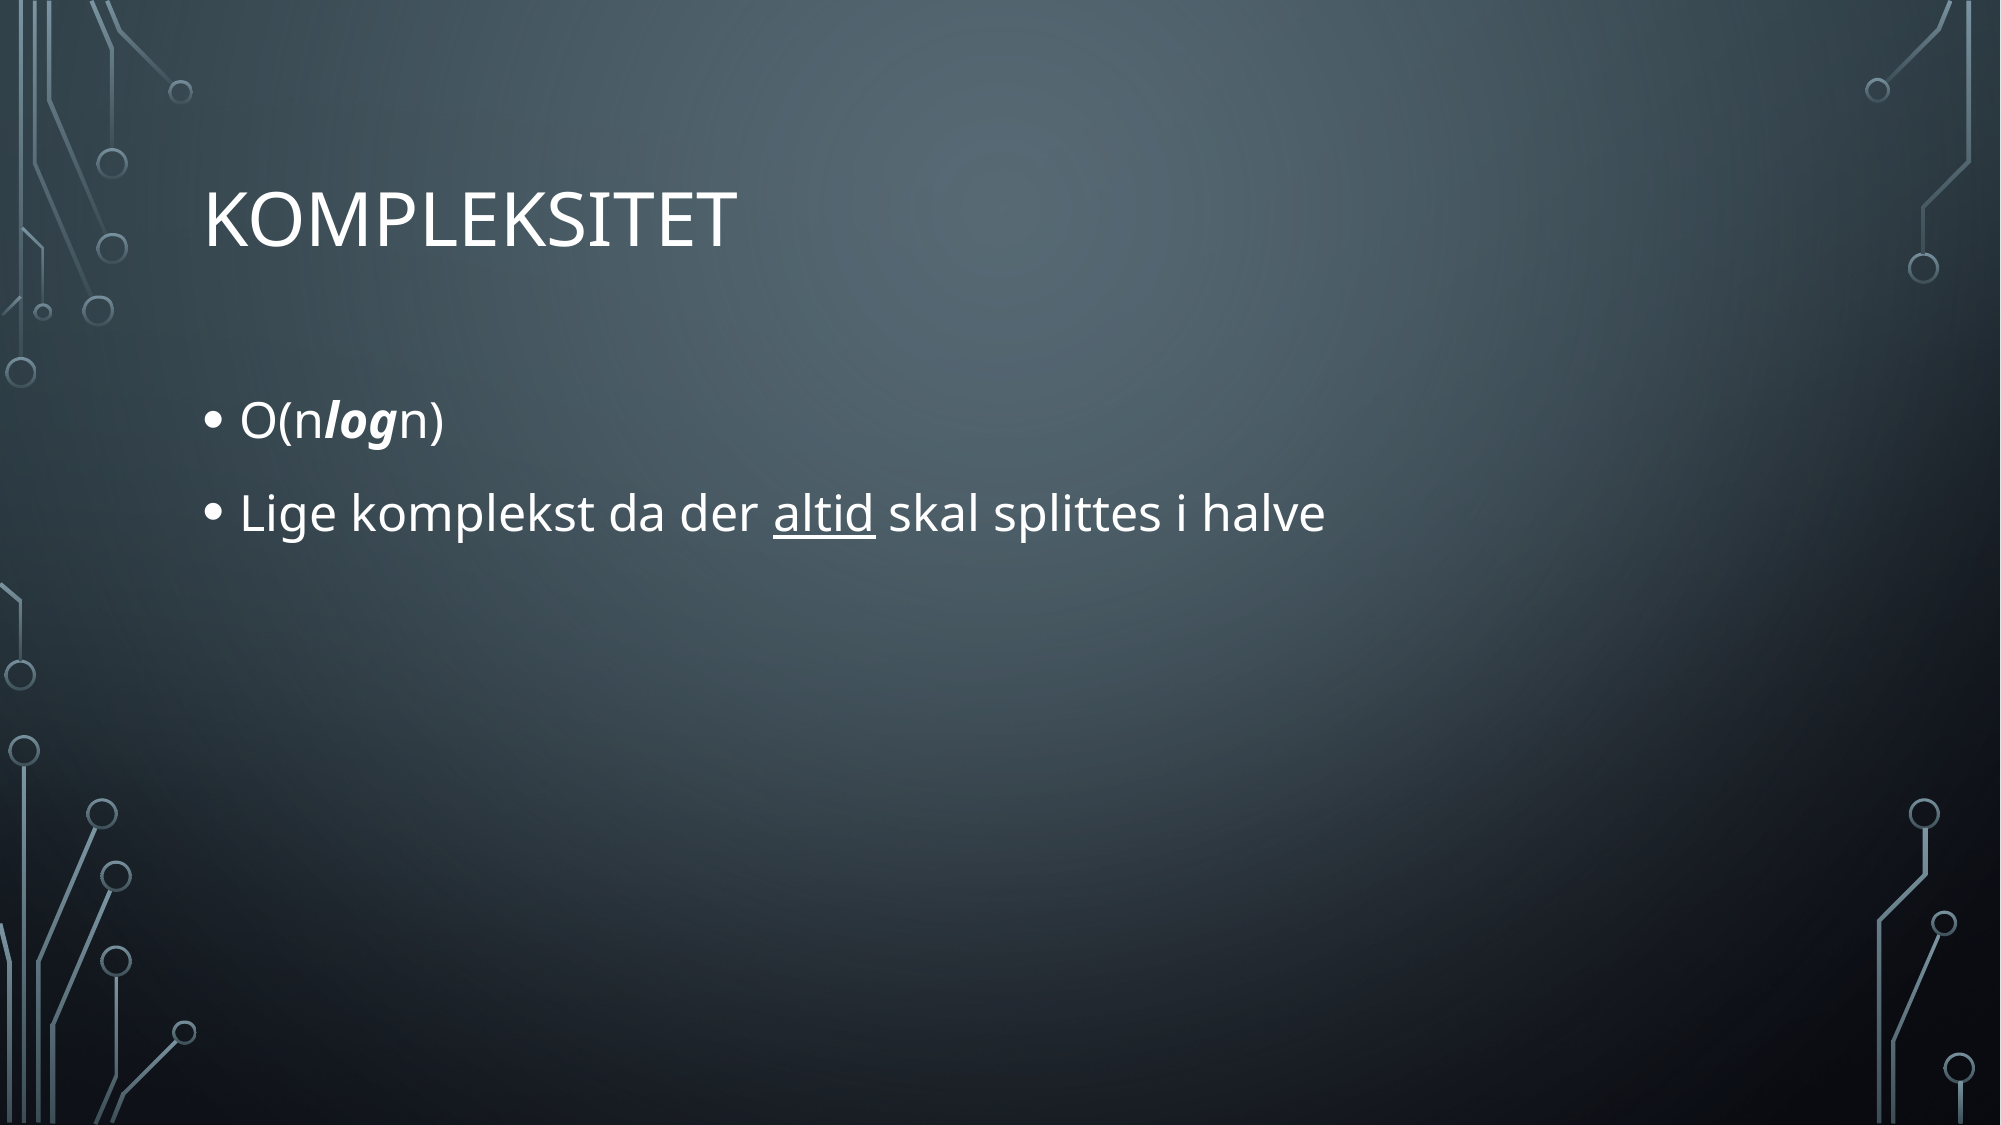

# Kompleksitet
O(nlogn)
Lige komplekst da der altid skal splittes i halve